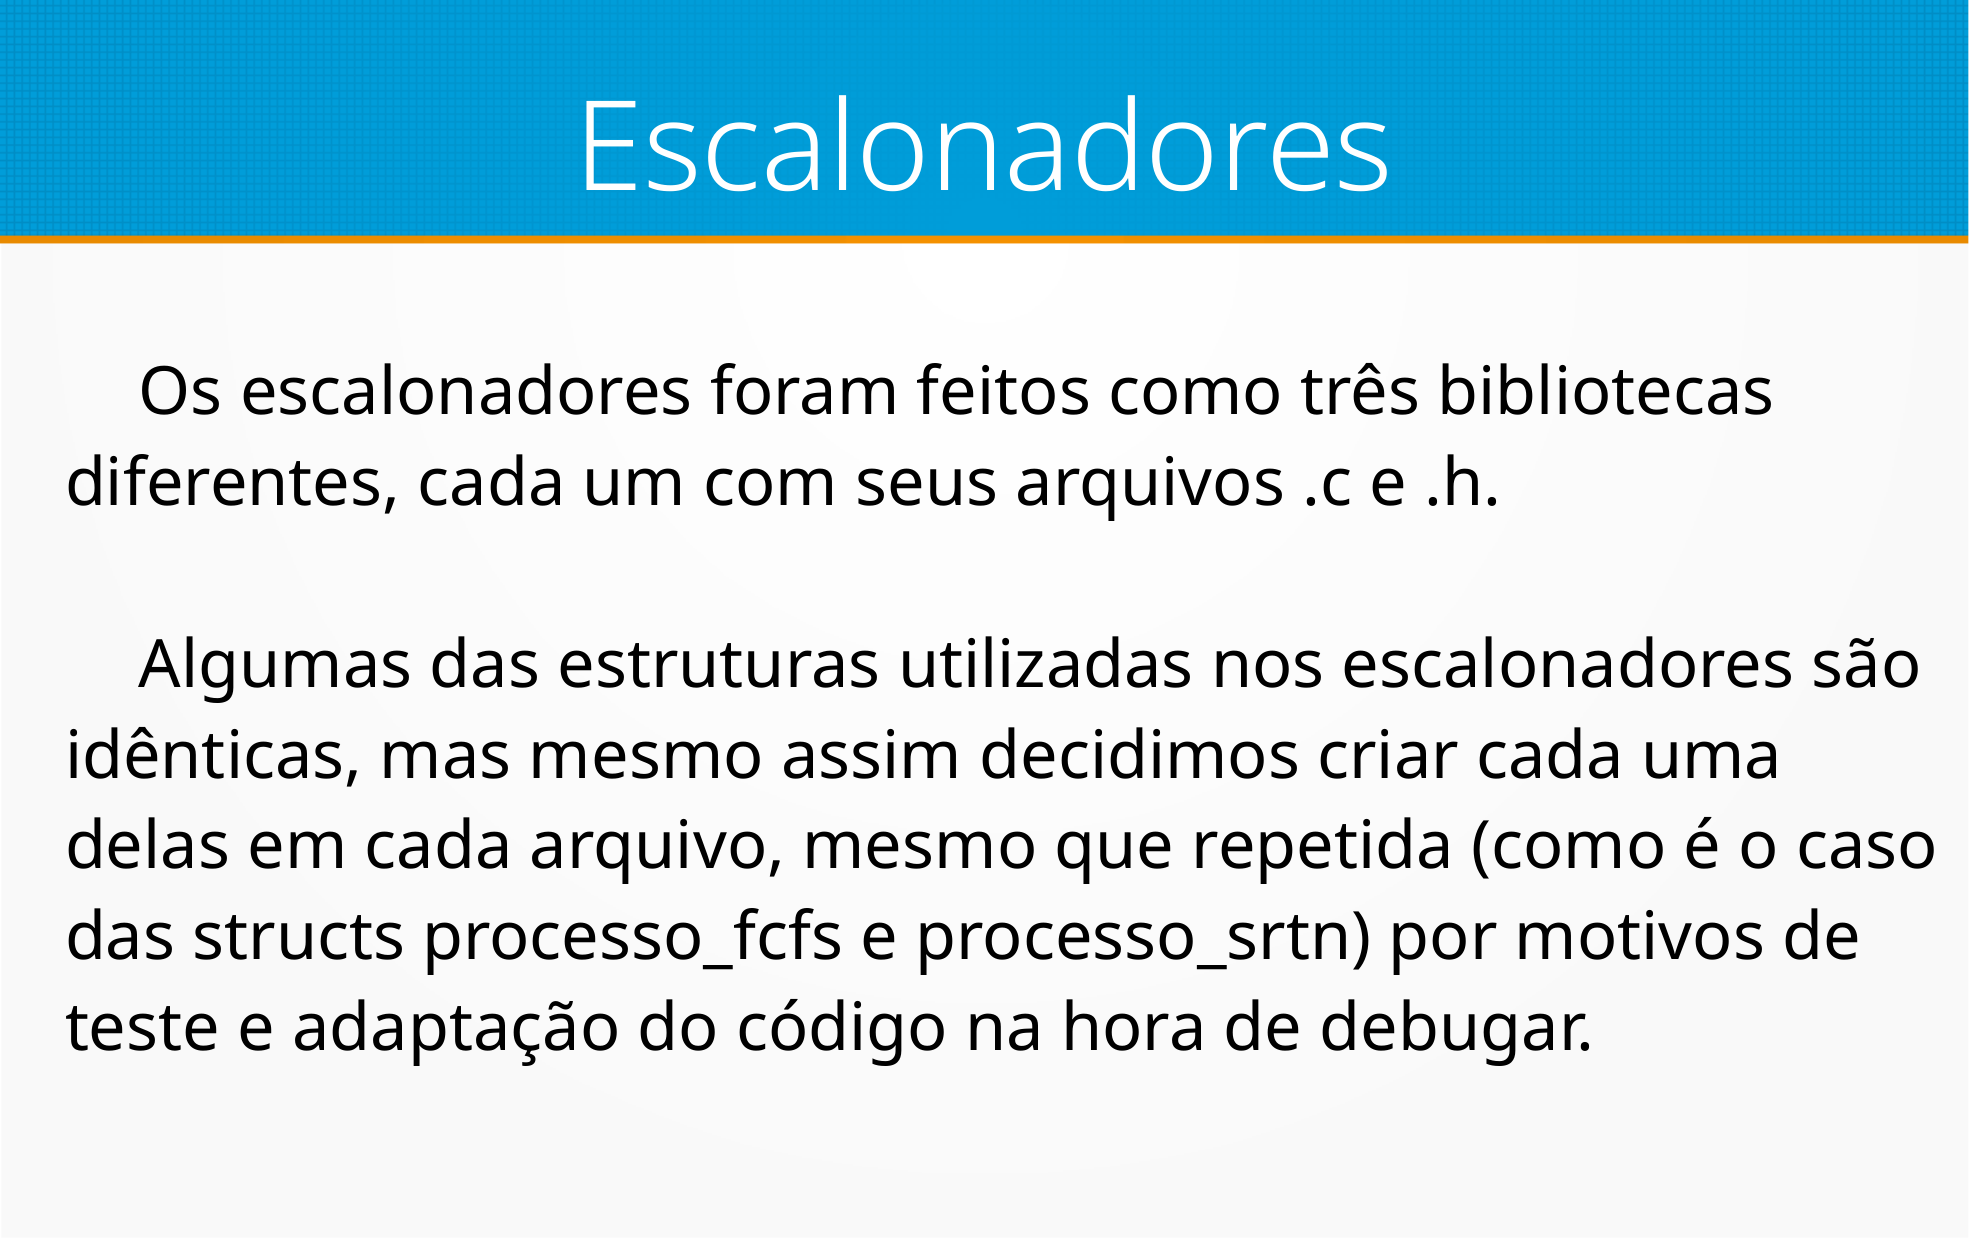

# Escalonadores
	Os escalonadores foram feitos como três bibliotecas diferentes, cada um com seus arquivos .c e .h.
	Algumas das estruturas utilizadas nos escalonadores são idênticas, mas mesmo assim decidimos criar cada uma delas em cada arquivo, mesmo que repetida (como é o caso das structs processo_fcfs e processo_srtn) por motivos de teste e adaptação do código na hora de debugar.